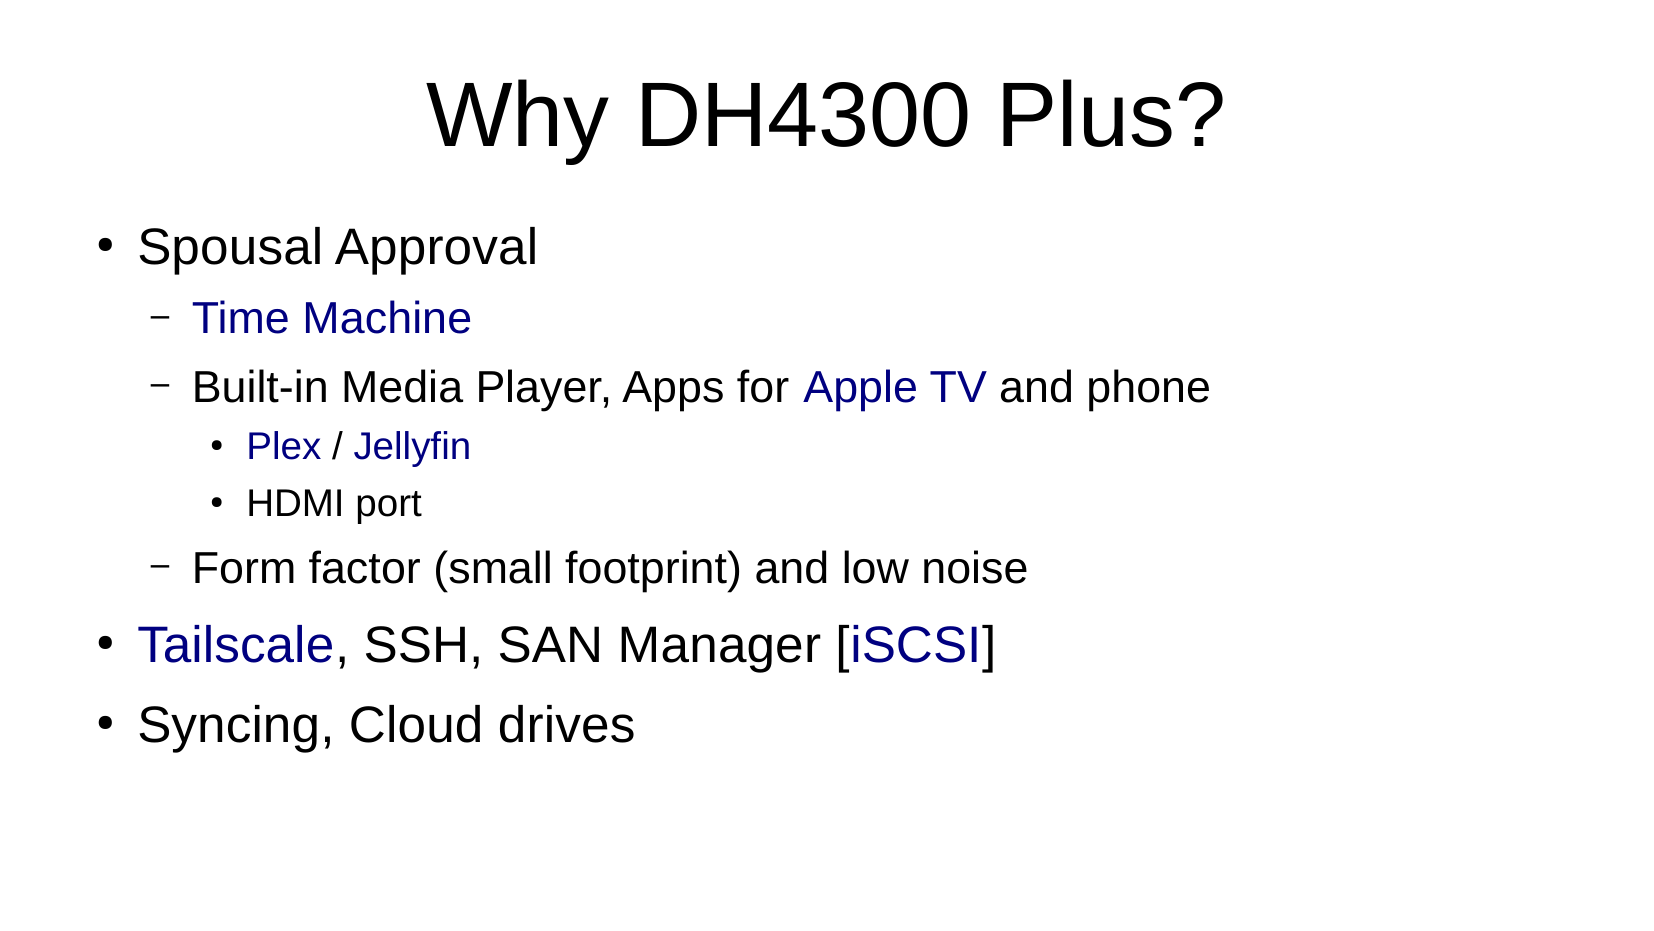

# Why DH4300 Plus?
Spousal Approval
Time Machine
Built-in Media Player, Apps for Apple TV and phone
Plex / Jellyfin
HDMI port
Form factor (small footprint) and low noise
Tailscale, SSH, SAN Manager [iSCSI]
Syncing, Cloud drives